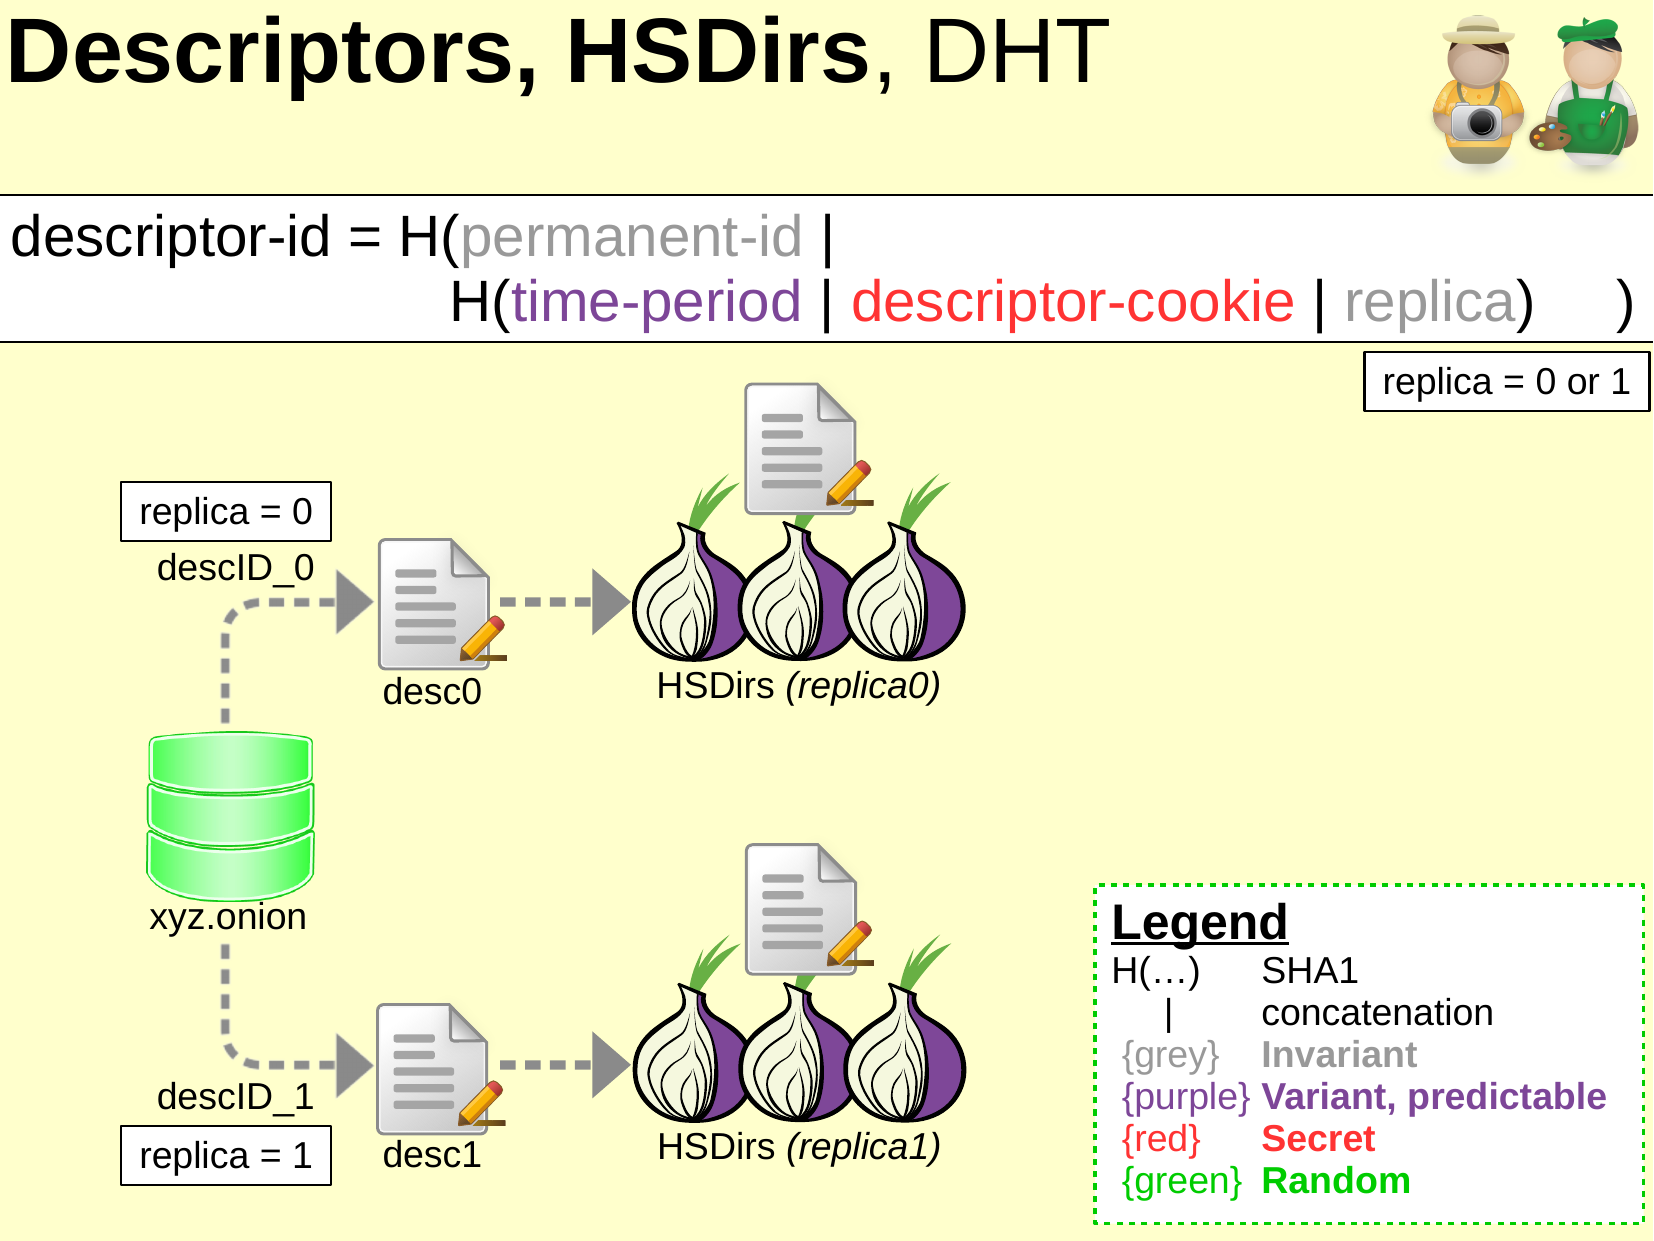

# Descriptors, HSDirs, DHT
descriptor-id = H(permanent-id |
 H(time-period | descriptor-cookie | replica) )
replica = 0 or 1
HSDirs (replica0)
replica = 0
descID_0
desc0
xyz.onion
Legend
H(…)	SHA1
 |		concatenation
 {grey}	Invariant
 {purple}	Variant, predictable
 {red}	Secret
 {green}	Random
HSDirs (replica1)
descID_1
replica = 1
desc1